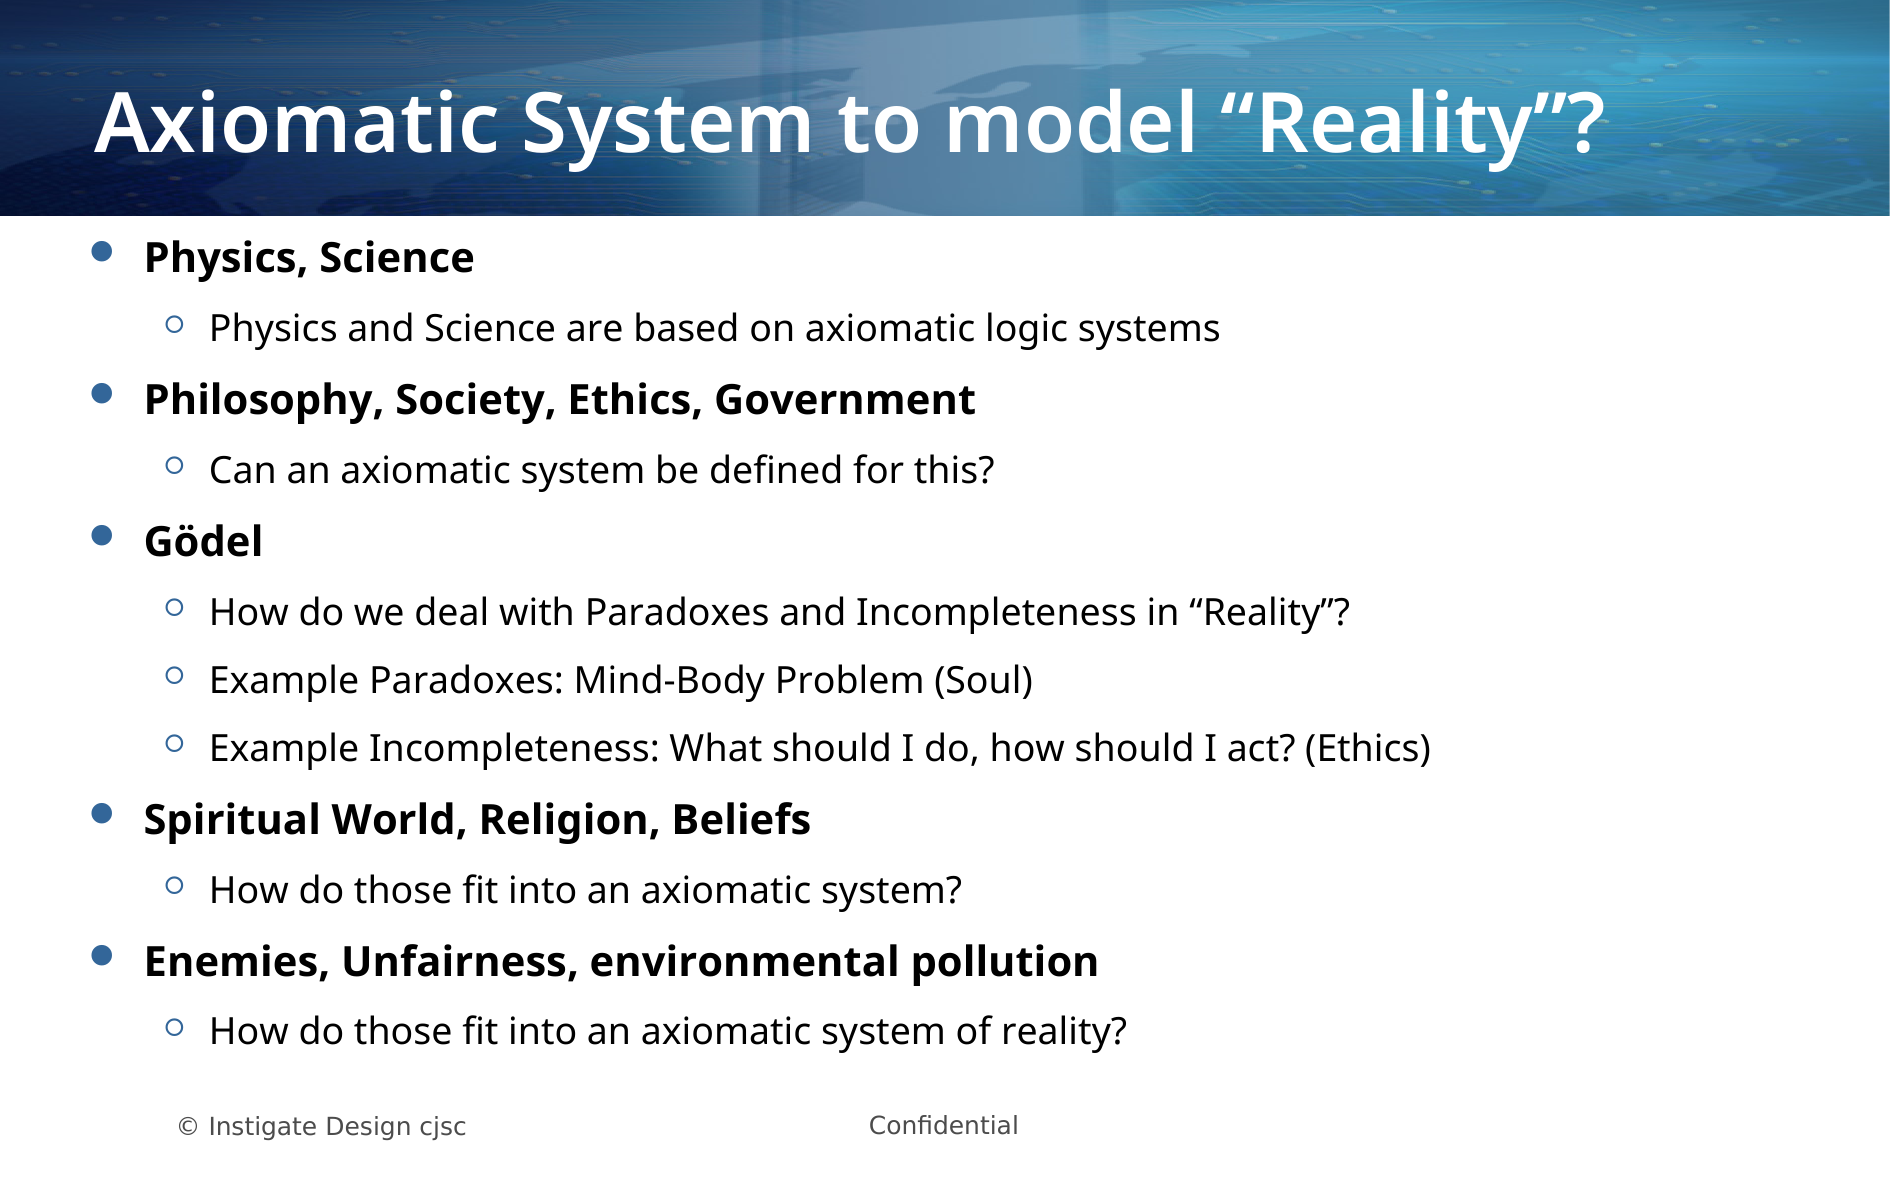

# Axiomatic System to model “Reality”?
Physics, Science
Physics and Science are based on axiomatic logic systems
Philosophy, Society, Ethics, Government
Can an axiomatic system be defined for this?
Gödel
How do we deal with Paradoxes and Incompleteness in “Reality”?
Example Paradoxes: Mind-Body Problem (Soul)
Example Incompleteness: What should I do, how should I act? (Ethics)
Spiritual World, Religion, Beliefs
How do those fit into an axiomatic system?
Enemies, Unfairness, environmental pollution
How do those fit into an axiomatic system of reality?